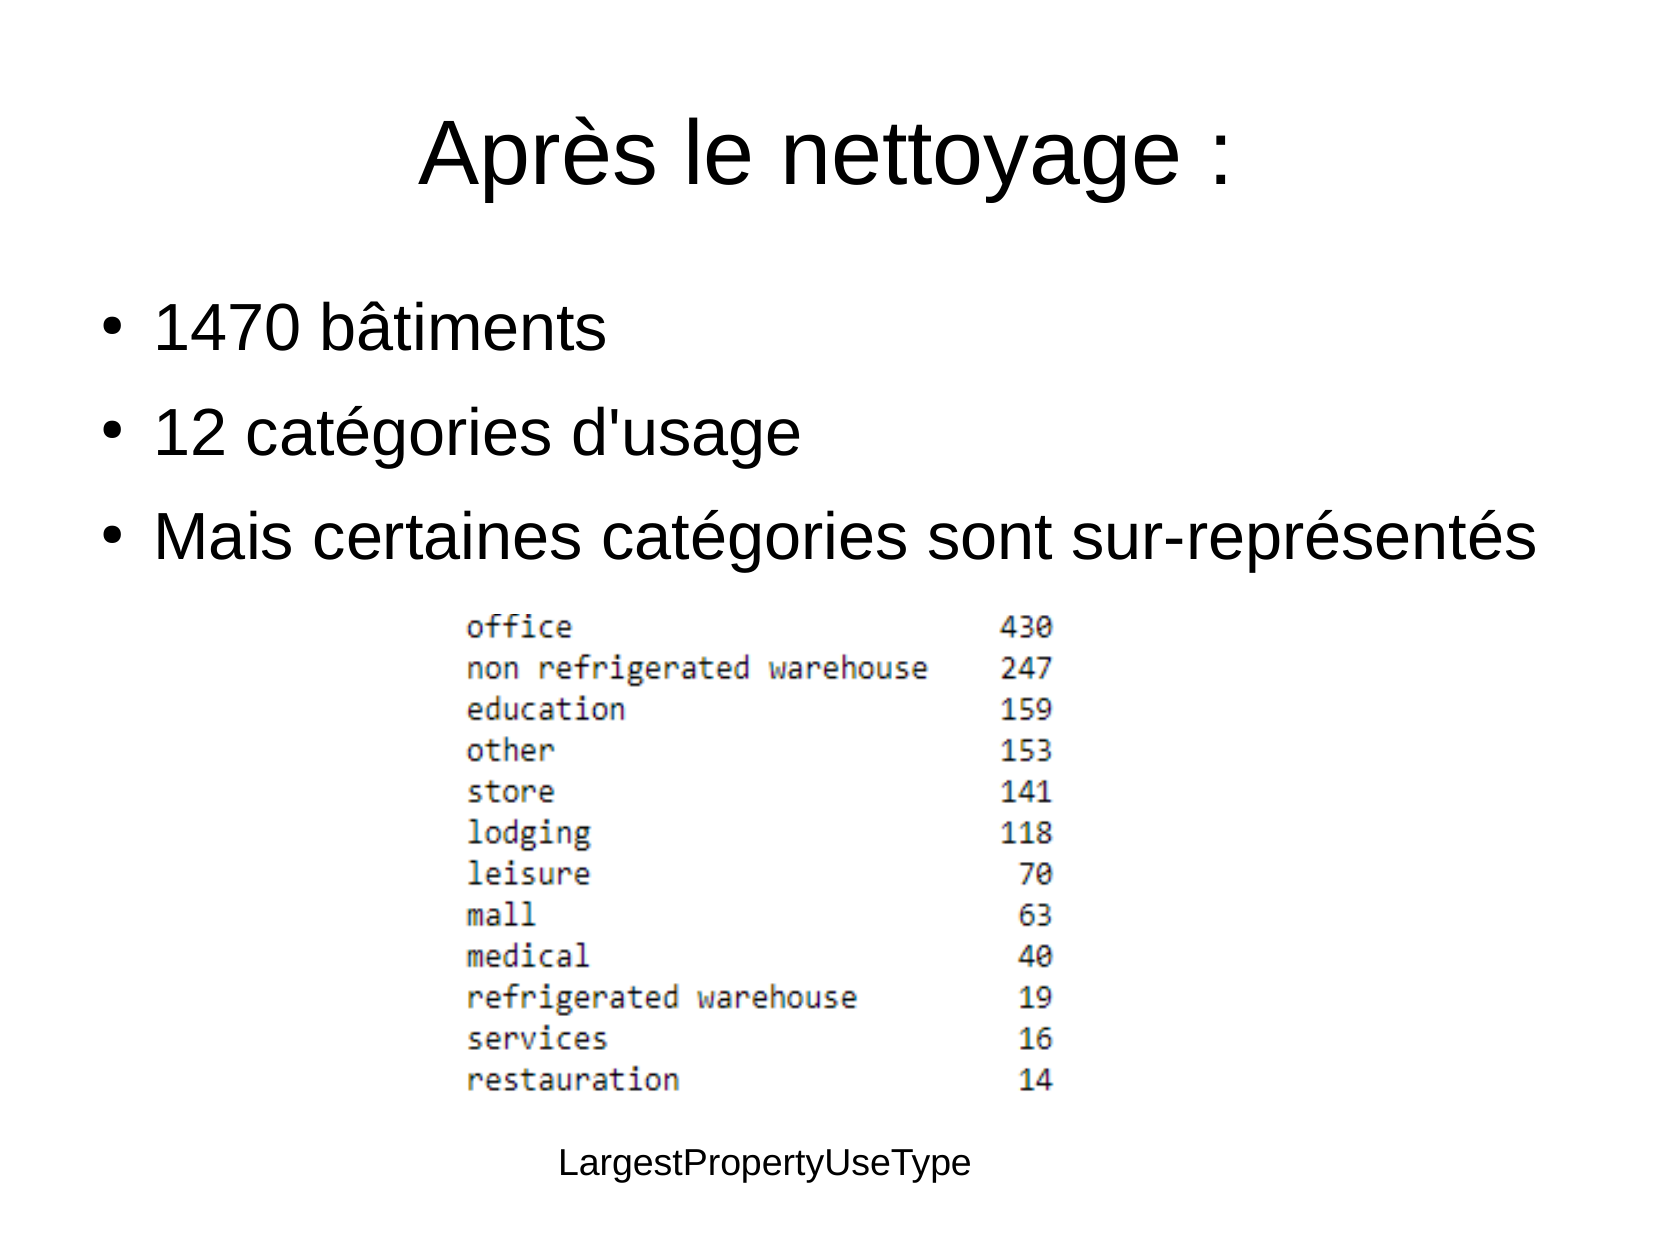

# Après le nettoyage :
1470 bâtiments
12 catégories d'usage
Mais certaines catégories sont sur-représentés
LargestPropertyUseType